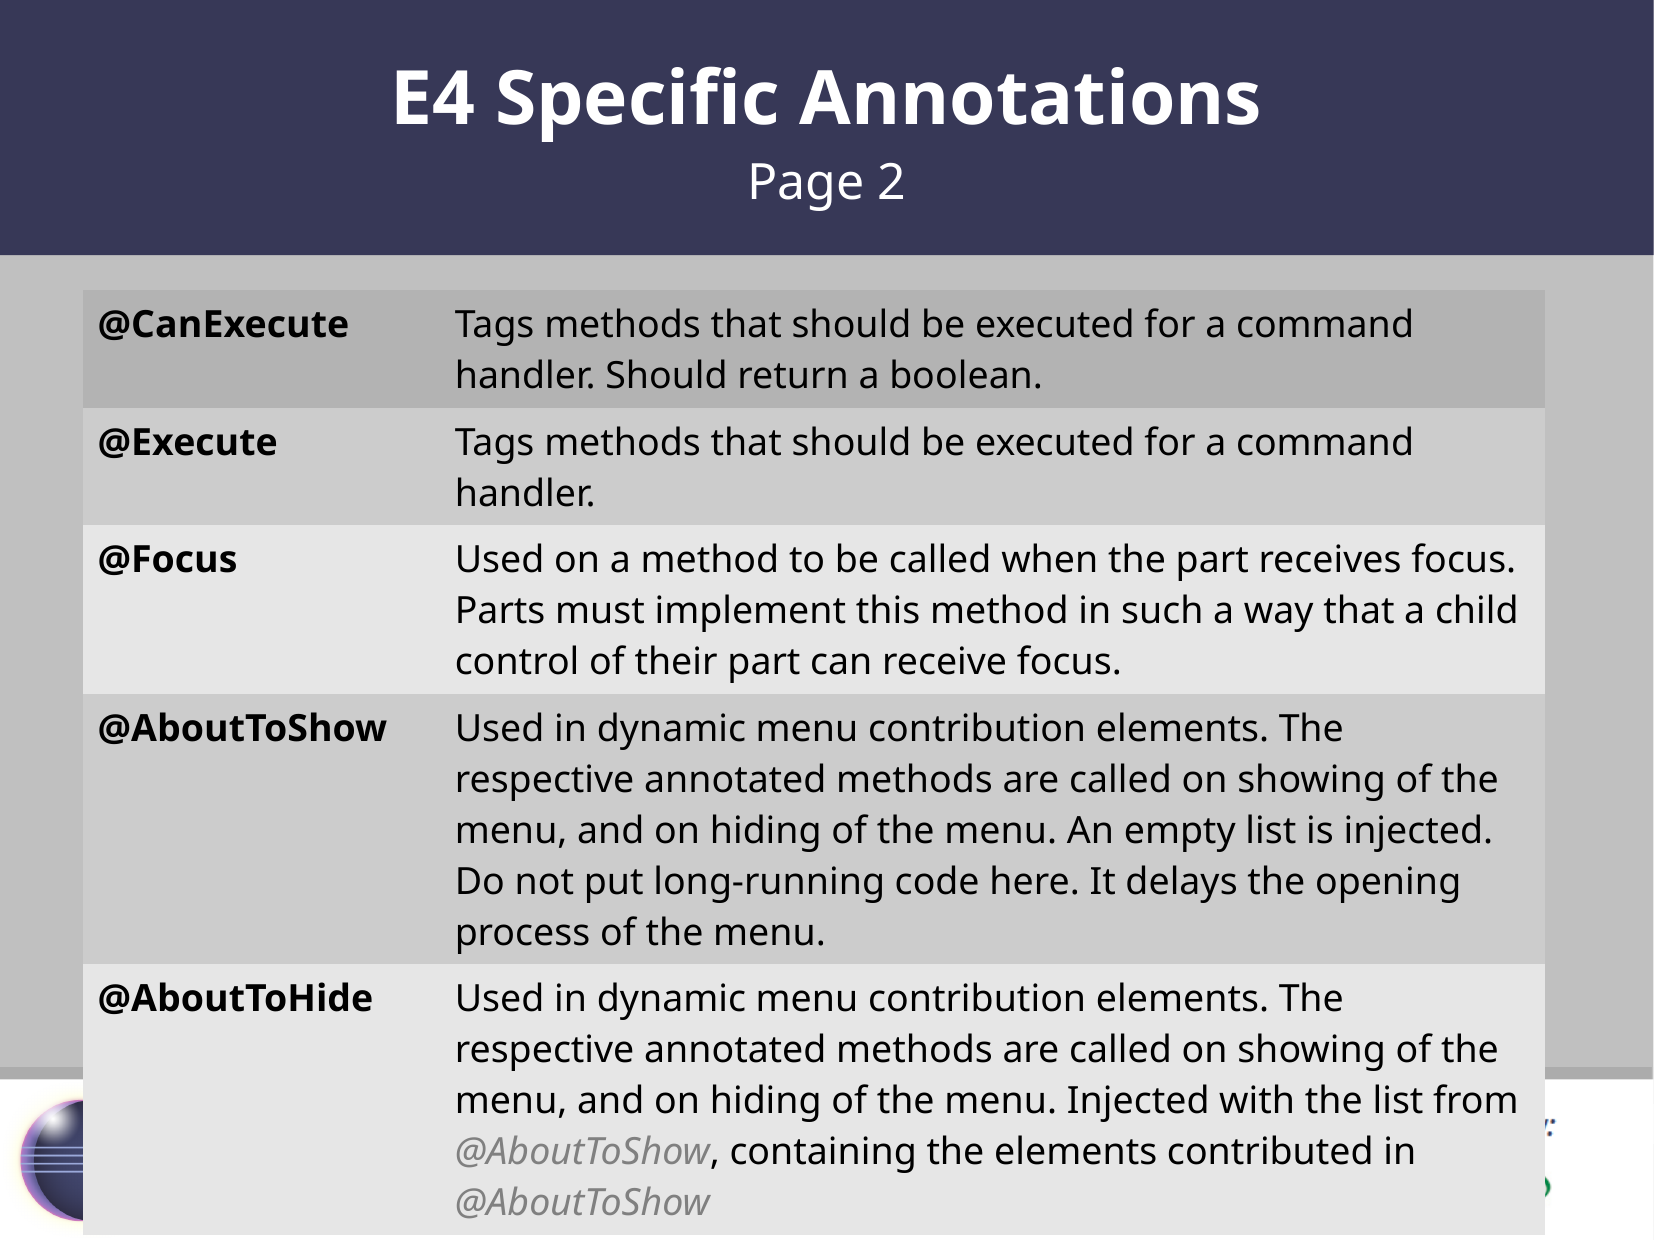

# E4 Specific Annotations Page 2
| @CanExecute | Tags methods that should be executed for a command handler. Should return a boolean. |
| --- | --- |
| @Execute | Tags methods that should be executed for a command handler. |
| @Focus | Used on a method to be called when the part receives focus. Parts must implement this method in such a way that a child control of their part can receive focus. |
| @AboutToShow | Used in dynamic menu contribution elements. The respective annotated methods are called on showing of the menu, and on hiding of the menu. An empty list is injected. Do not put long-running code here. It delays the opening process of the menu. |
| @AboutToHide | Used in dynamic menu contribution elements. The respective annotated methods are called on showing of the menu, and on hiding of the menu. Injected with the list from @AboutToShow, containing the elements contributed in @AboutToShow |